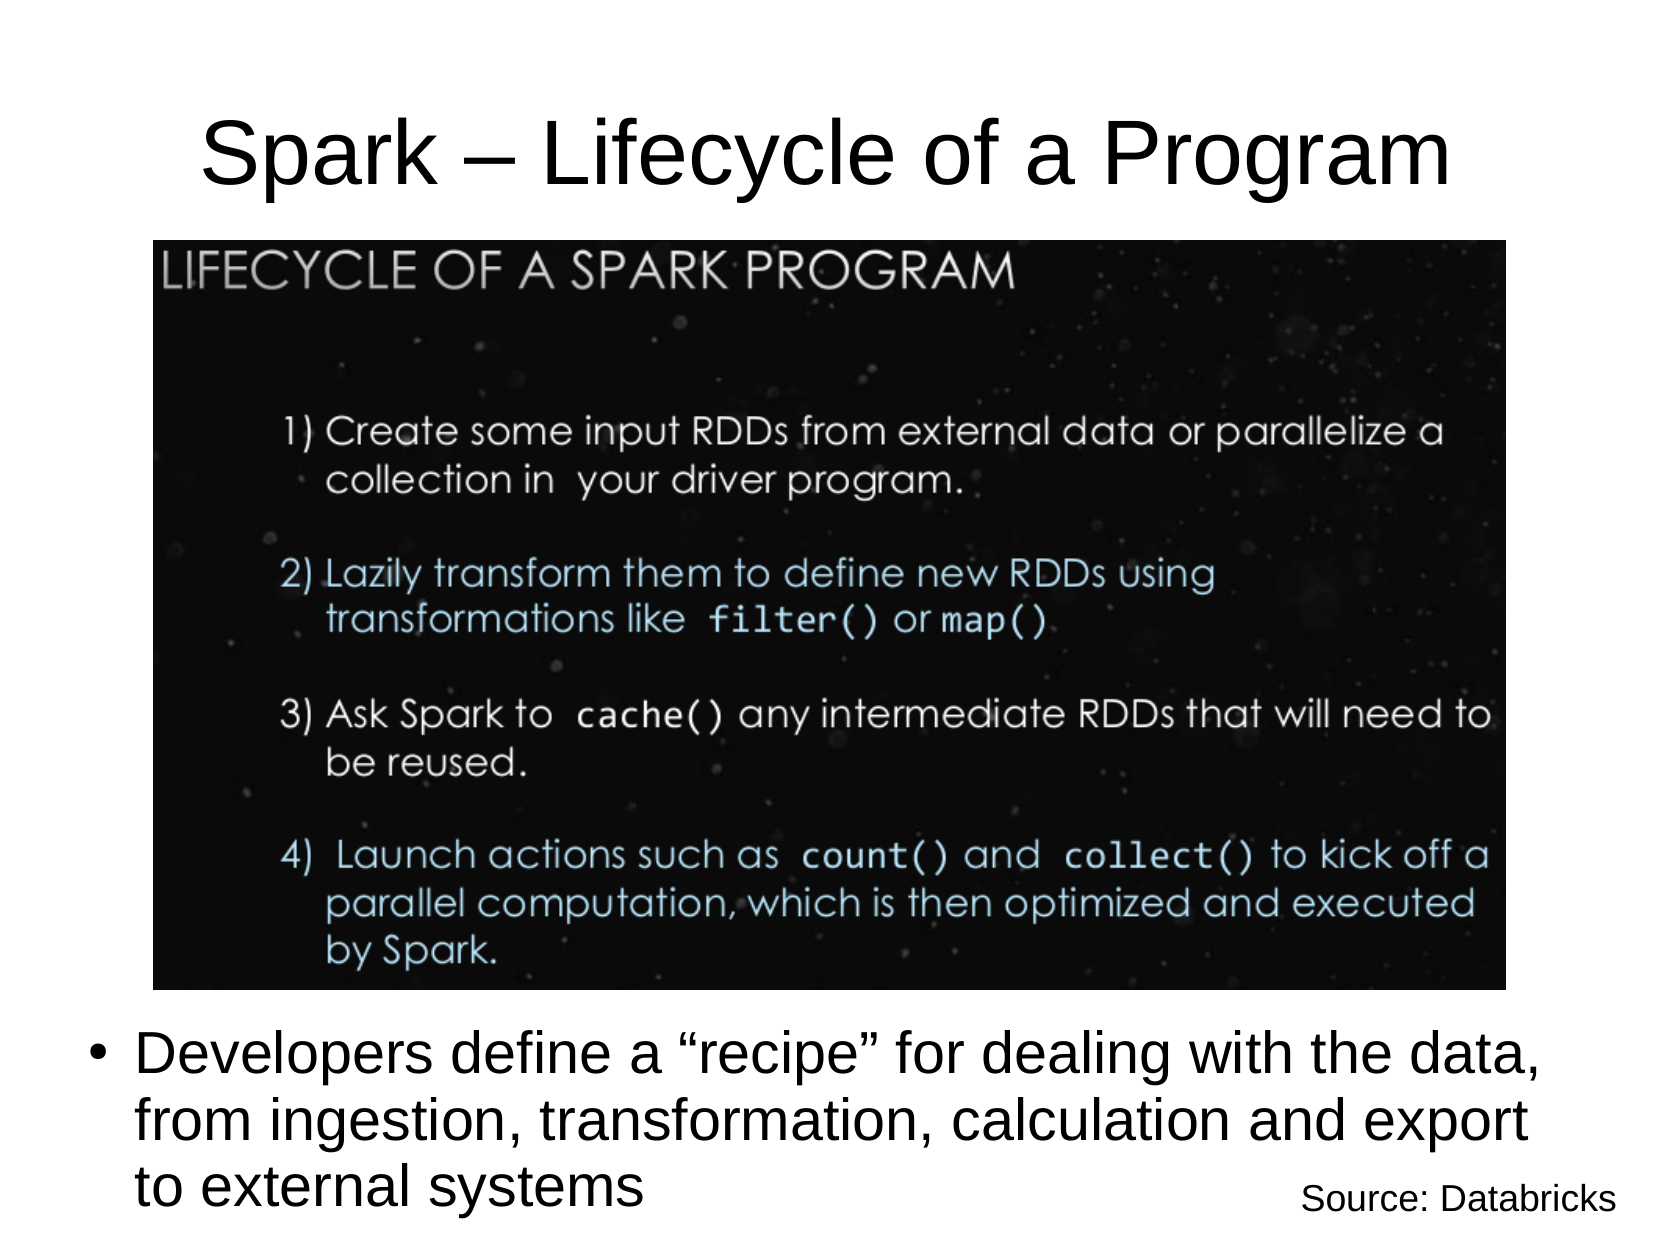

# Spark – Lifecycle of a Program
Developers define a “recipe” for dealing with the data, from ingestion, transformation, calculation and export to external systems
Source: Databricks